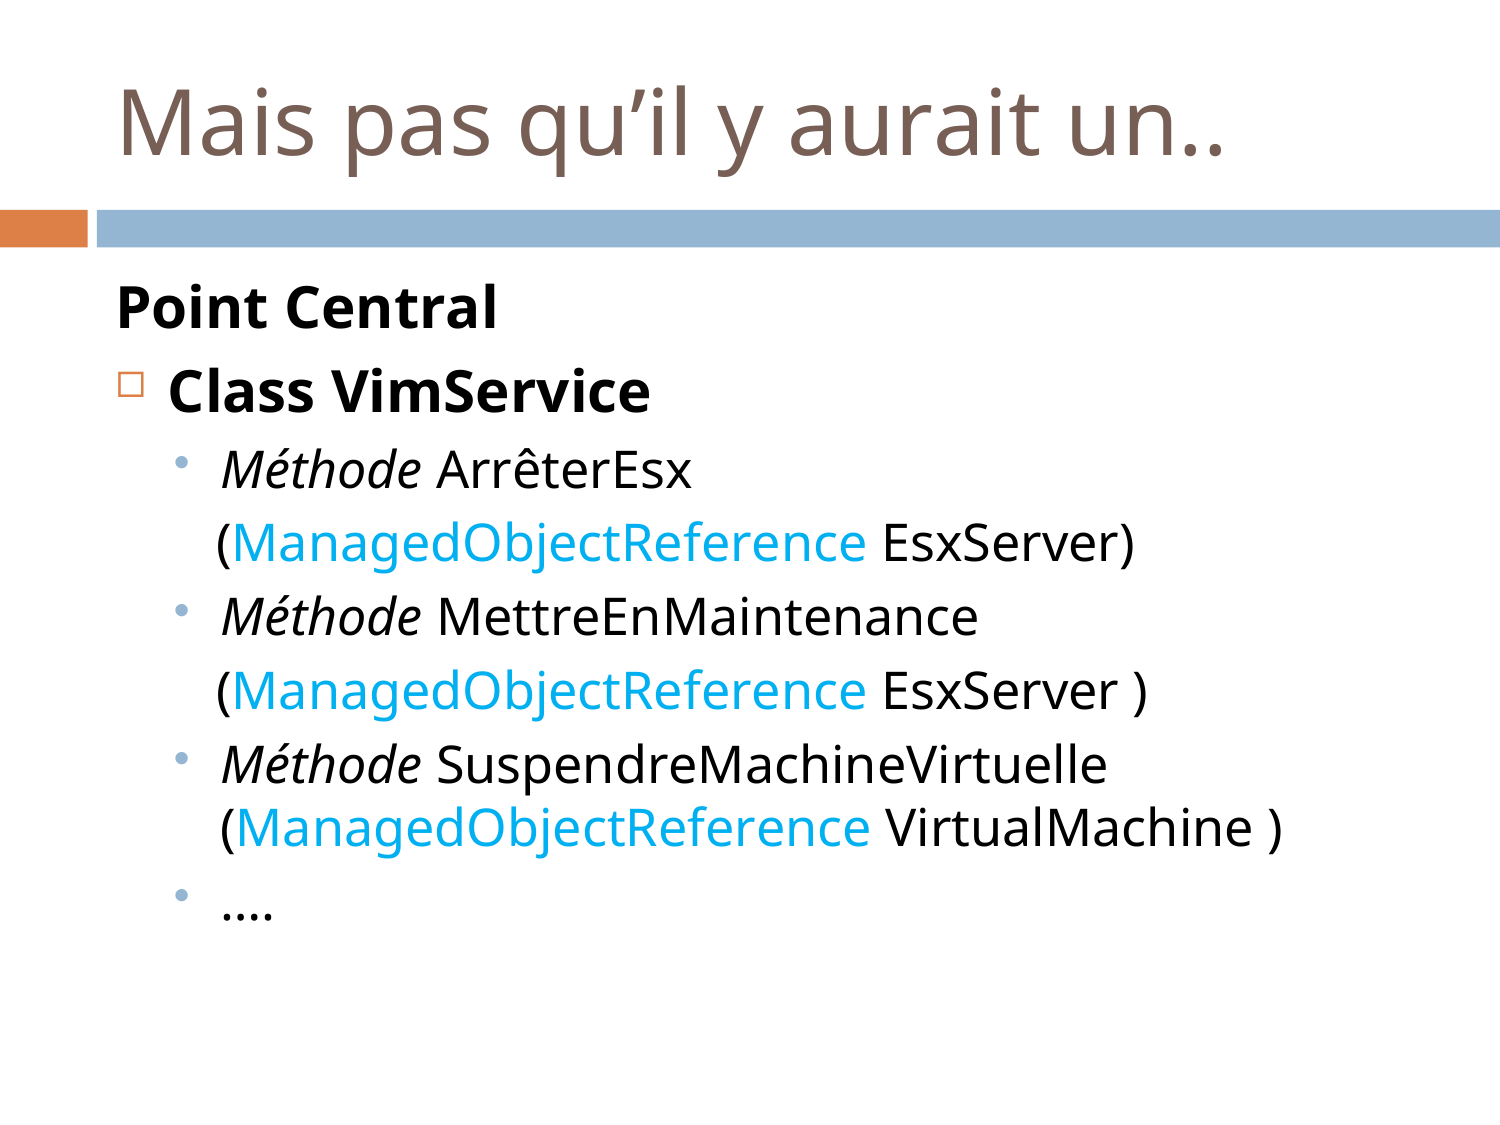

# Mais pas qu’il y aurait un..
Point Central
Class VimService
Méthode ArrêterEsx
 (ManagedObjectReference EsxServer)
Méthode MettreEnMaintenance
 (ManagedObjectReference EsxServer )
Méthode SuspendreMachineVirtuelle (ManagedObjectReference VirtualMachine )
….